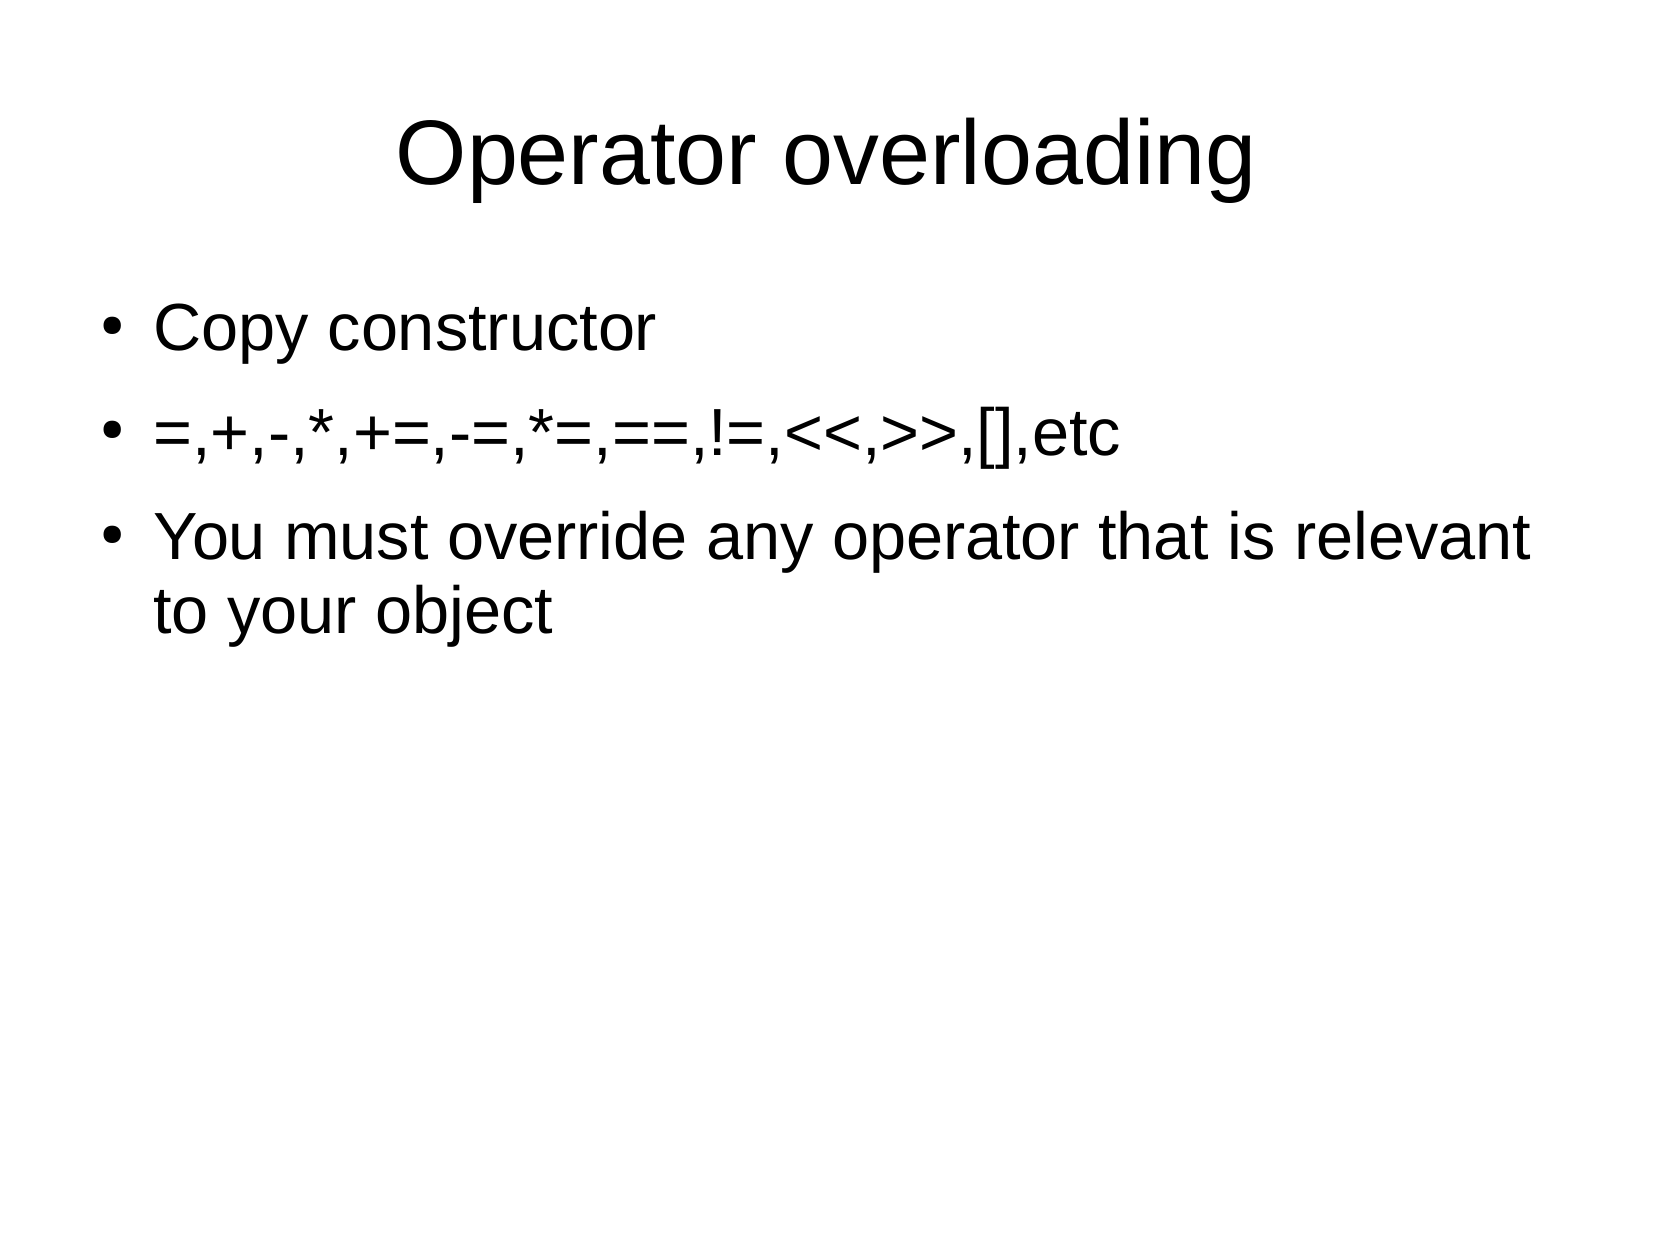

# Operator overloading
Copy constructor
=,+,-,*,+=,-=,*=,==,!=,<<,>>,[],etc
You must override any operator that is relevant to your object